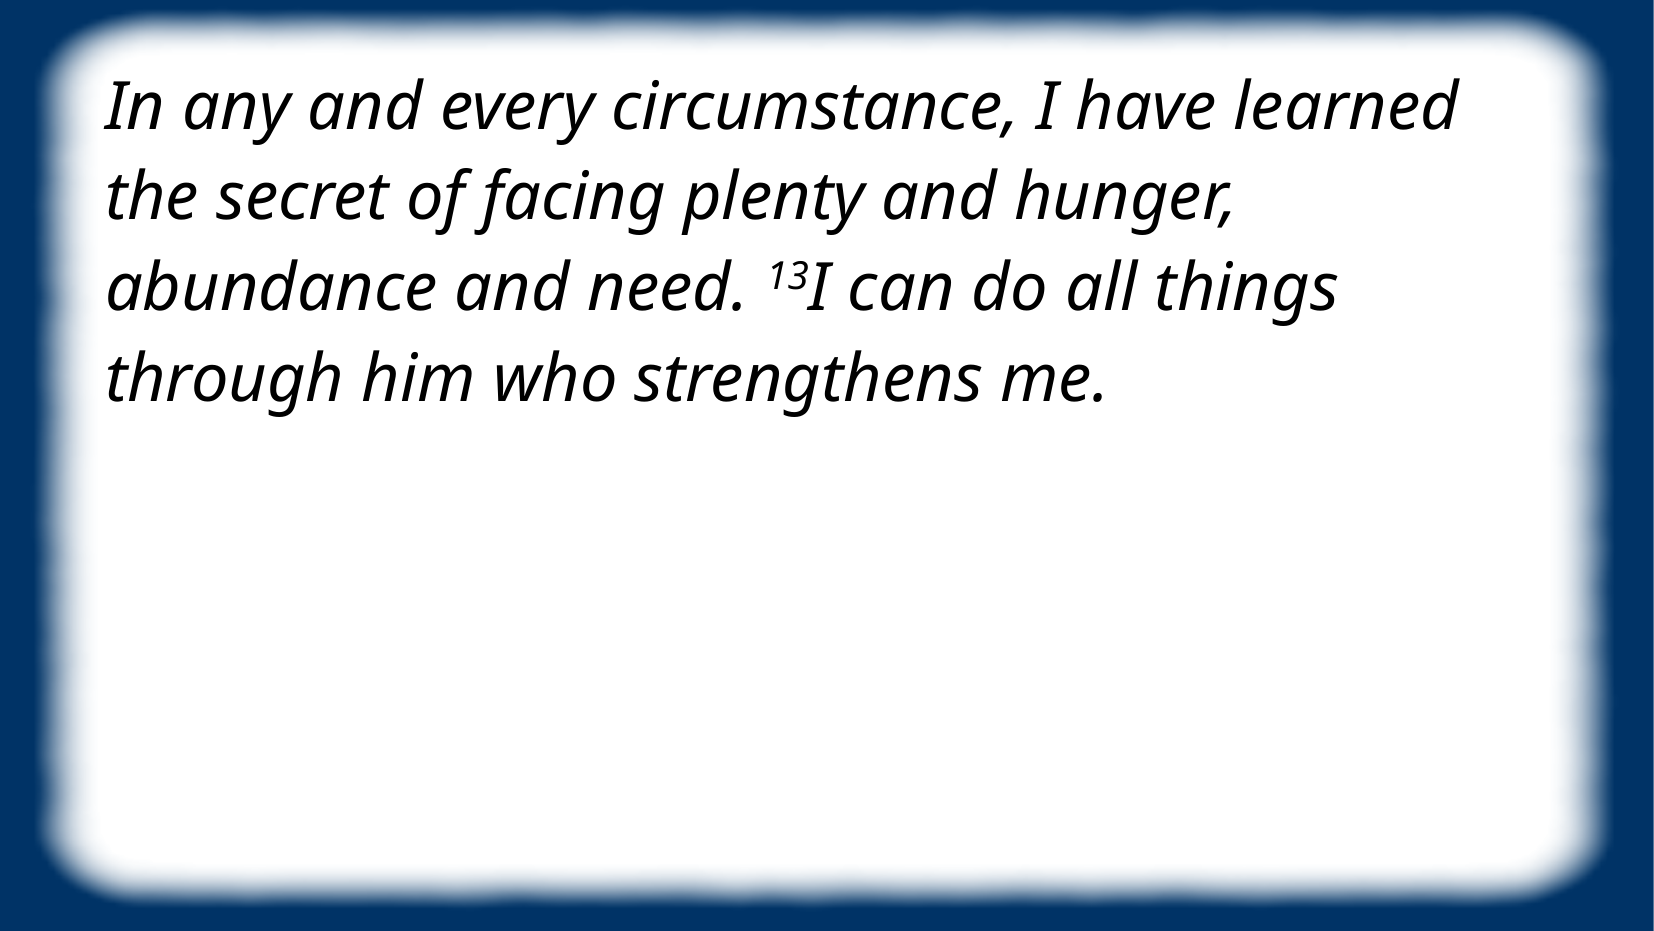

In any and every circumstance, I have learned the secret of facing plenty and hunger, abundance and need. 13I can do all things through him who strengthens me.